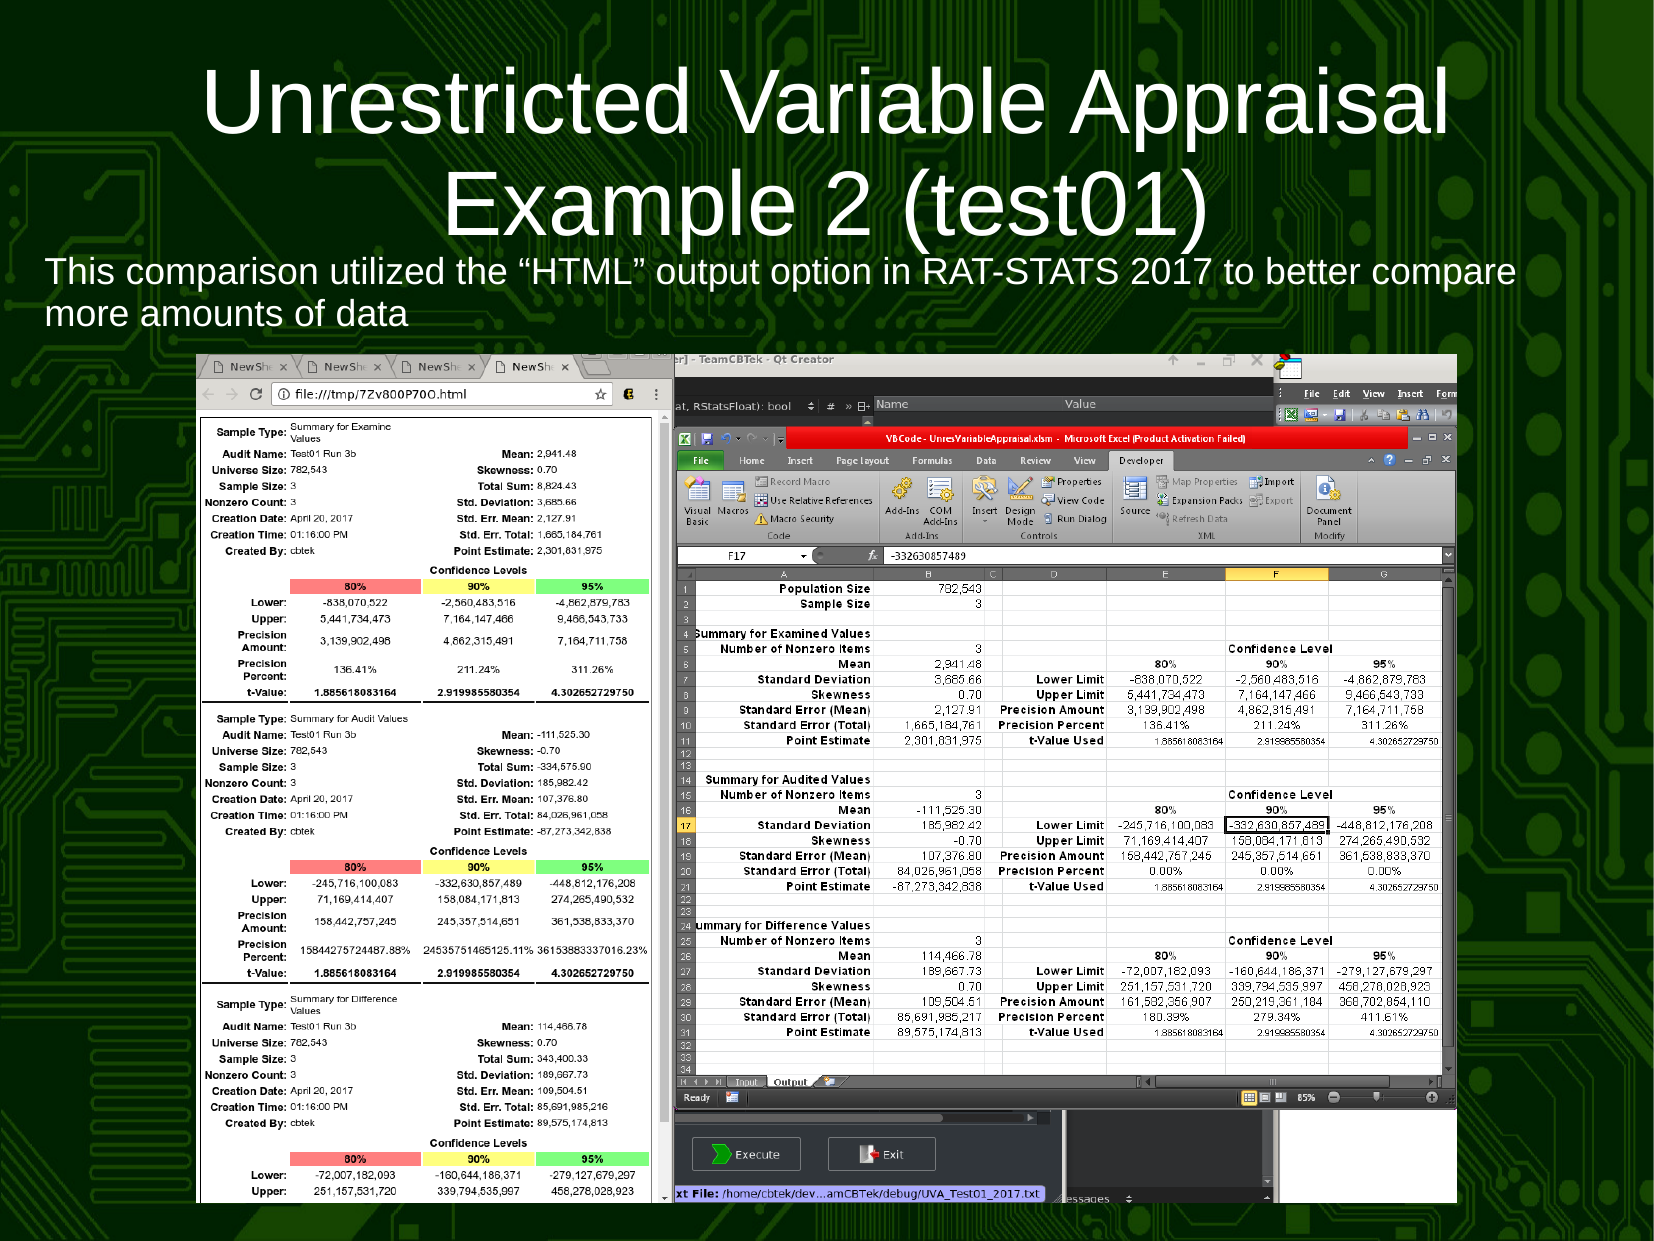

# Unrestricted Variable Appraisal Example 2 (test01)
This comparison utilized the “HTML” output option in RAT-STATS 2017 to better compare more amounts of data